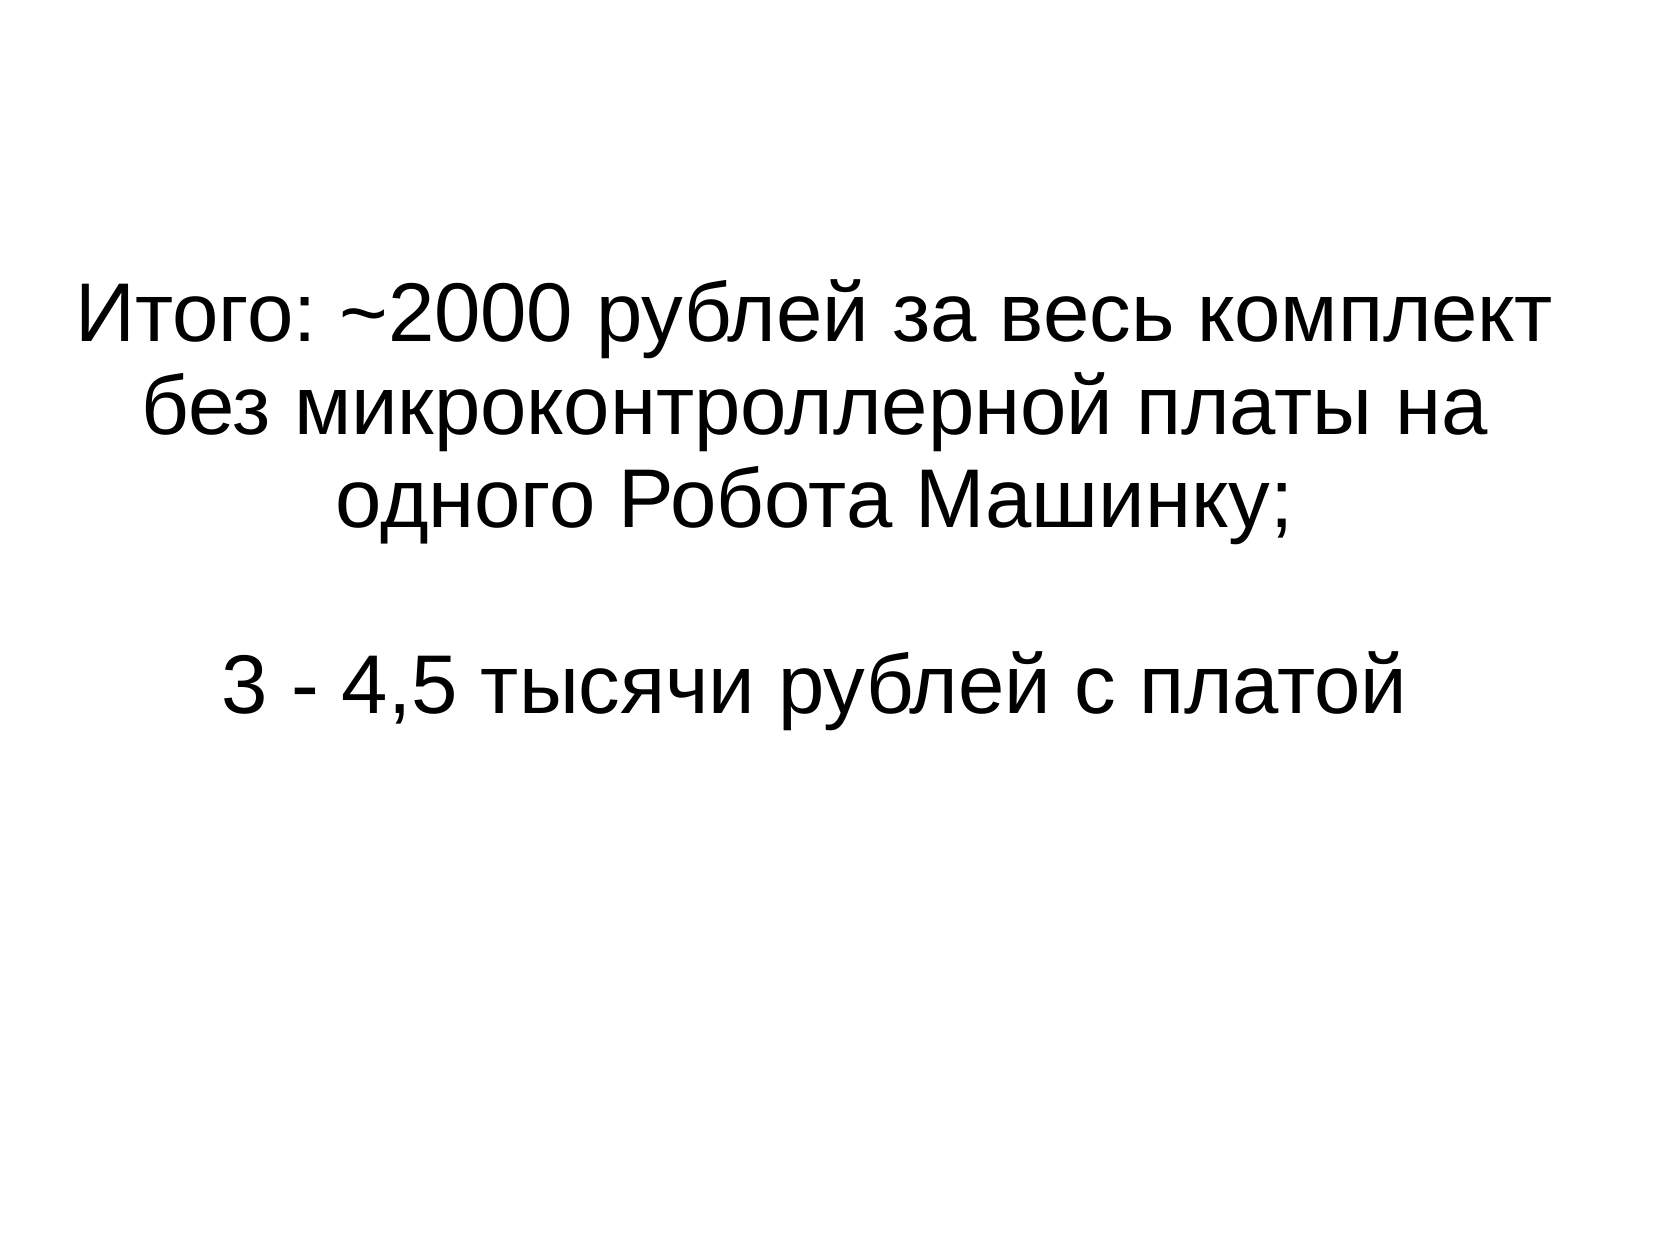

# Итого: ~2000 рублей за весь комплект без микроконтроллерной платы на одного Робота Машинку; 3 - 4,5 тысячи рублей с платой